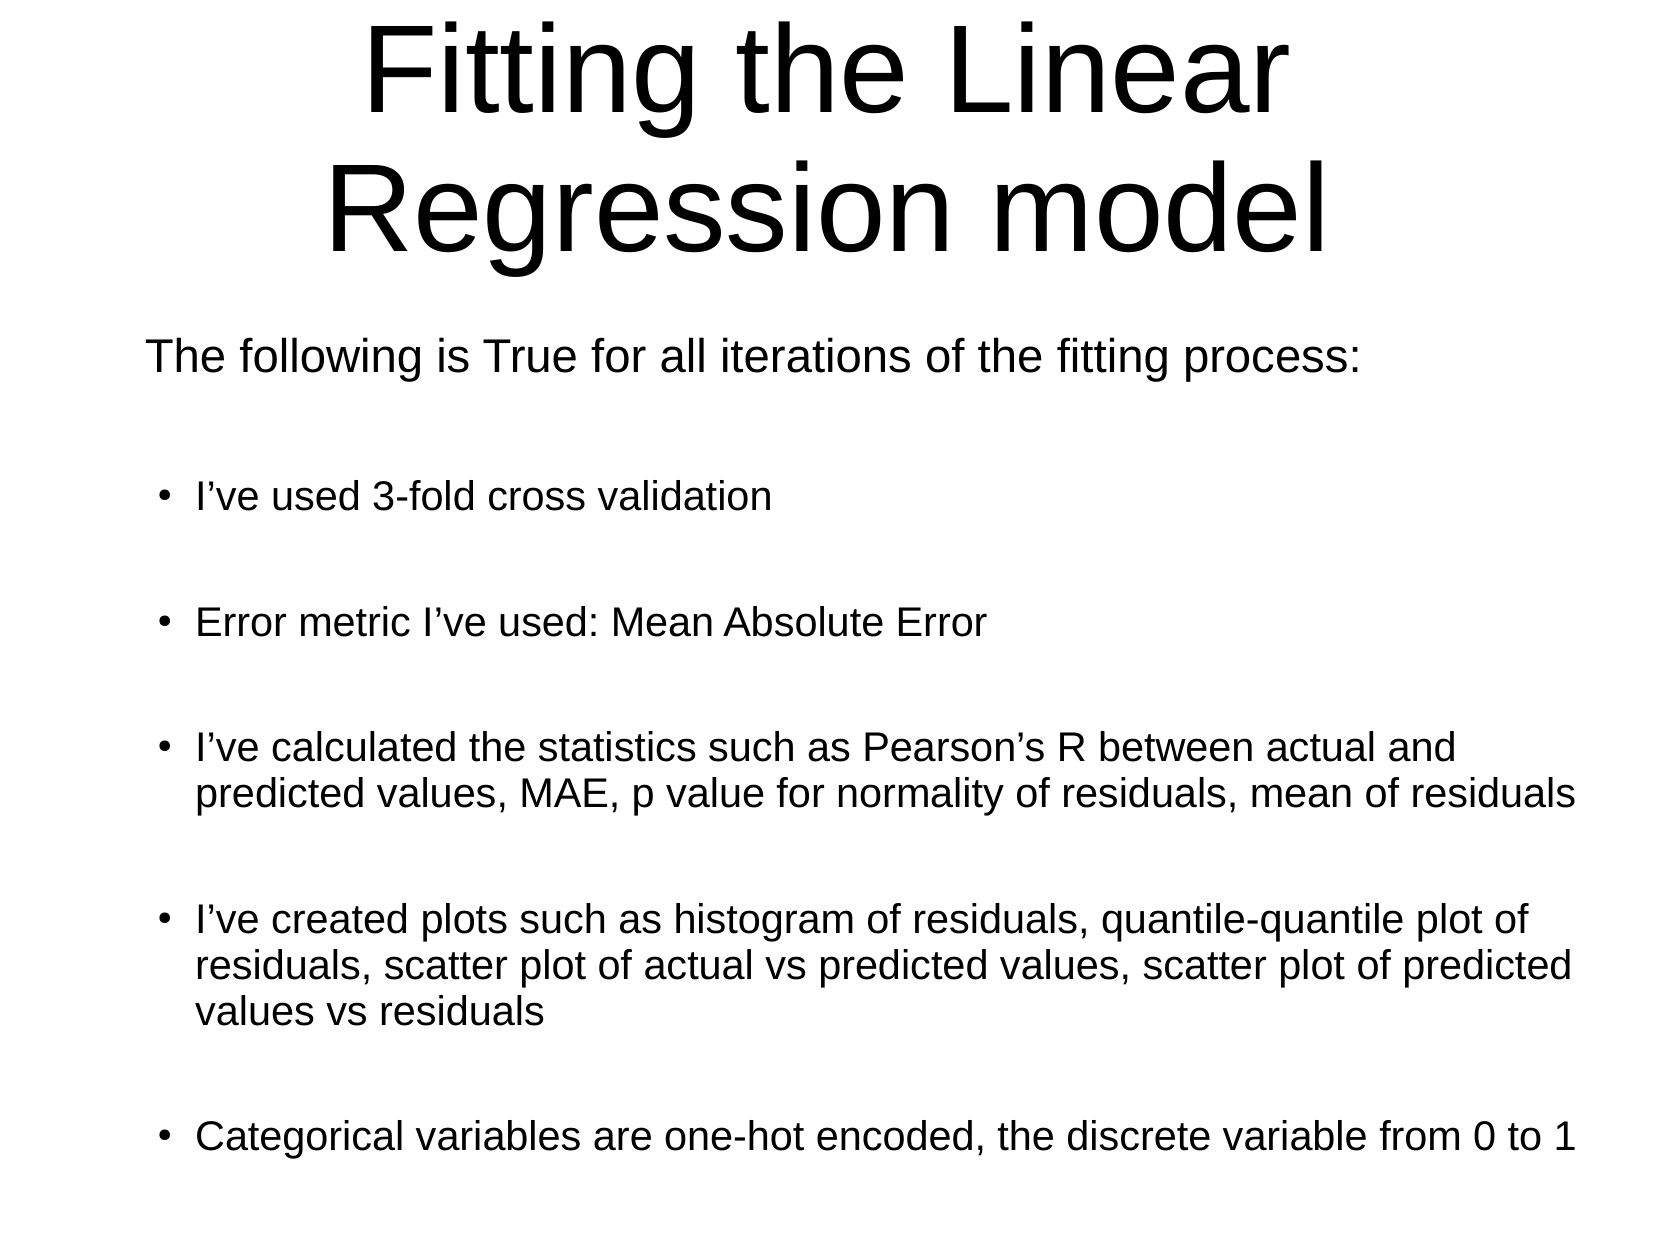

# Fitting the Linear Regression model
The following is True for all iterations of the fitting process:
I’ve used 3-fold cross validation
Error metric I’ve used: Mean Absolute Error
I’ve calculated the statistics such as Pearson’s R between actual and predicted values, MAE, p value for normality of residuals, mean of residuals
I’ve created plots such as histogram of residuals, quantile-quantile plot of residuals, scatter plot of actual vs predicted values, scatter plot of predicted values vs residuals
Categorical variables are one-hot encoded, the discrete variable from 0 to 1